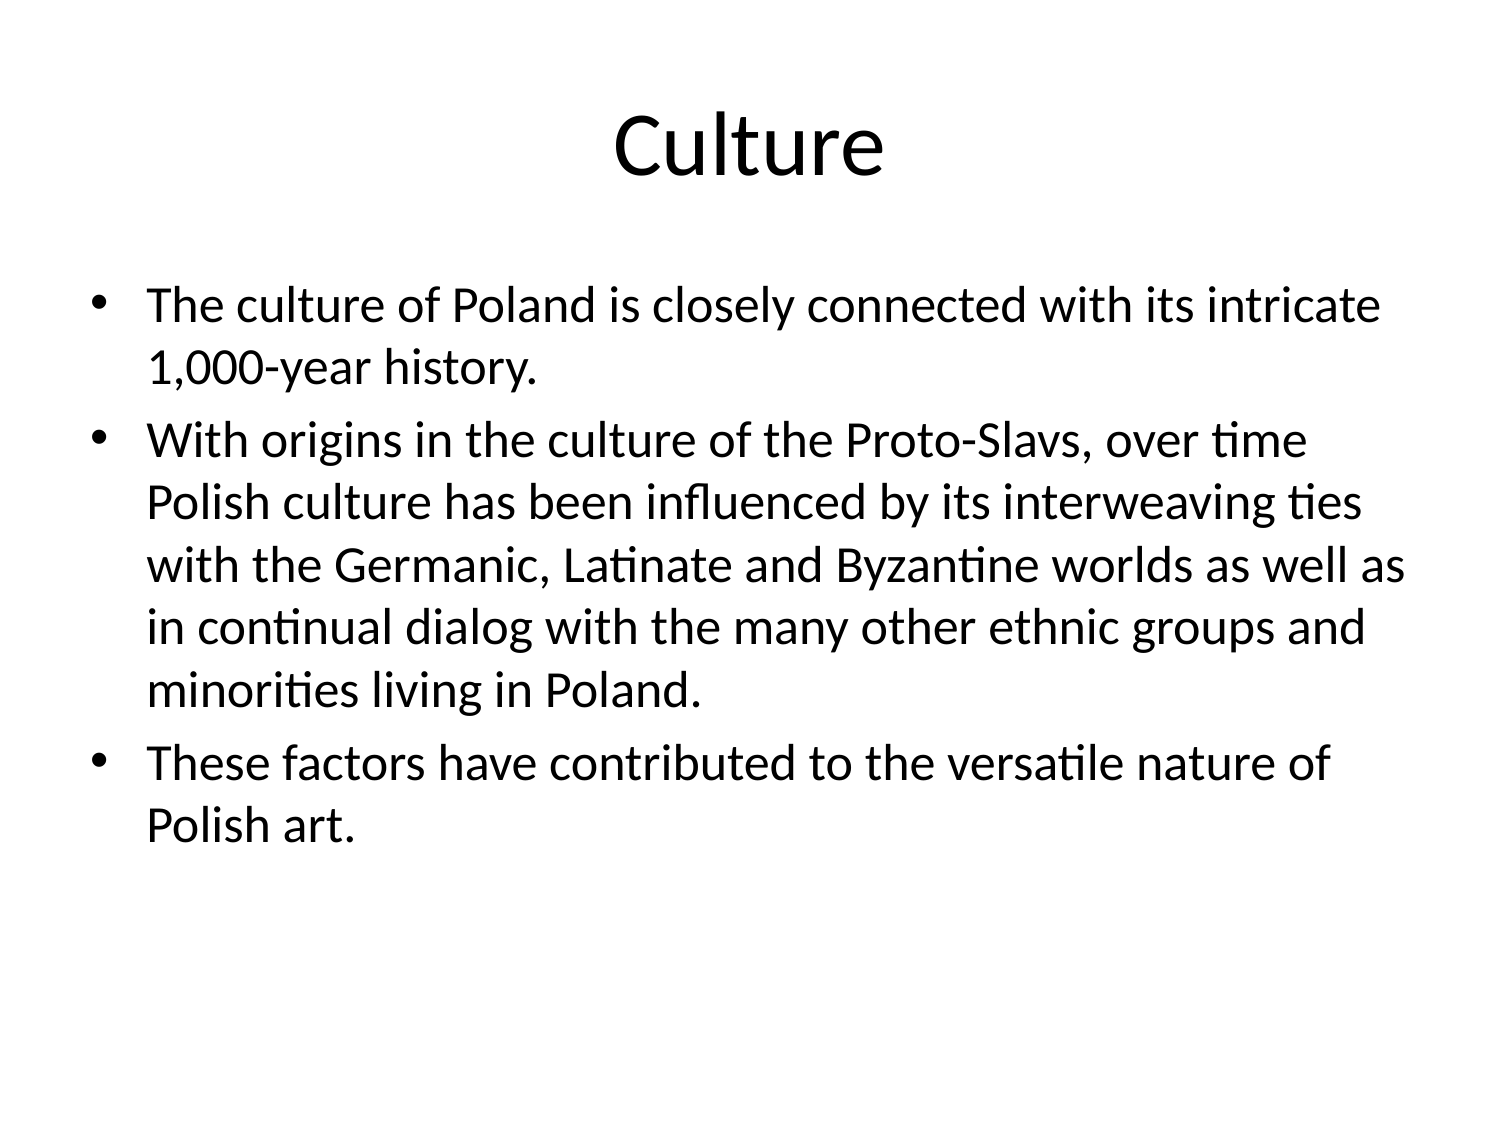

# Culture
The culture of Poland is closely connected with its intricate 1,000-year history.
With origins in the culture of the Proto-Slavs, over time Polish culture has been influenced by its interweaving ties with the Germanic, Latinate and Byzantine worlds as well as in continual dialog with the many other ethnic groups and minorities living in Poland.
These factors have contributed to the versatile nature of Polish art.